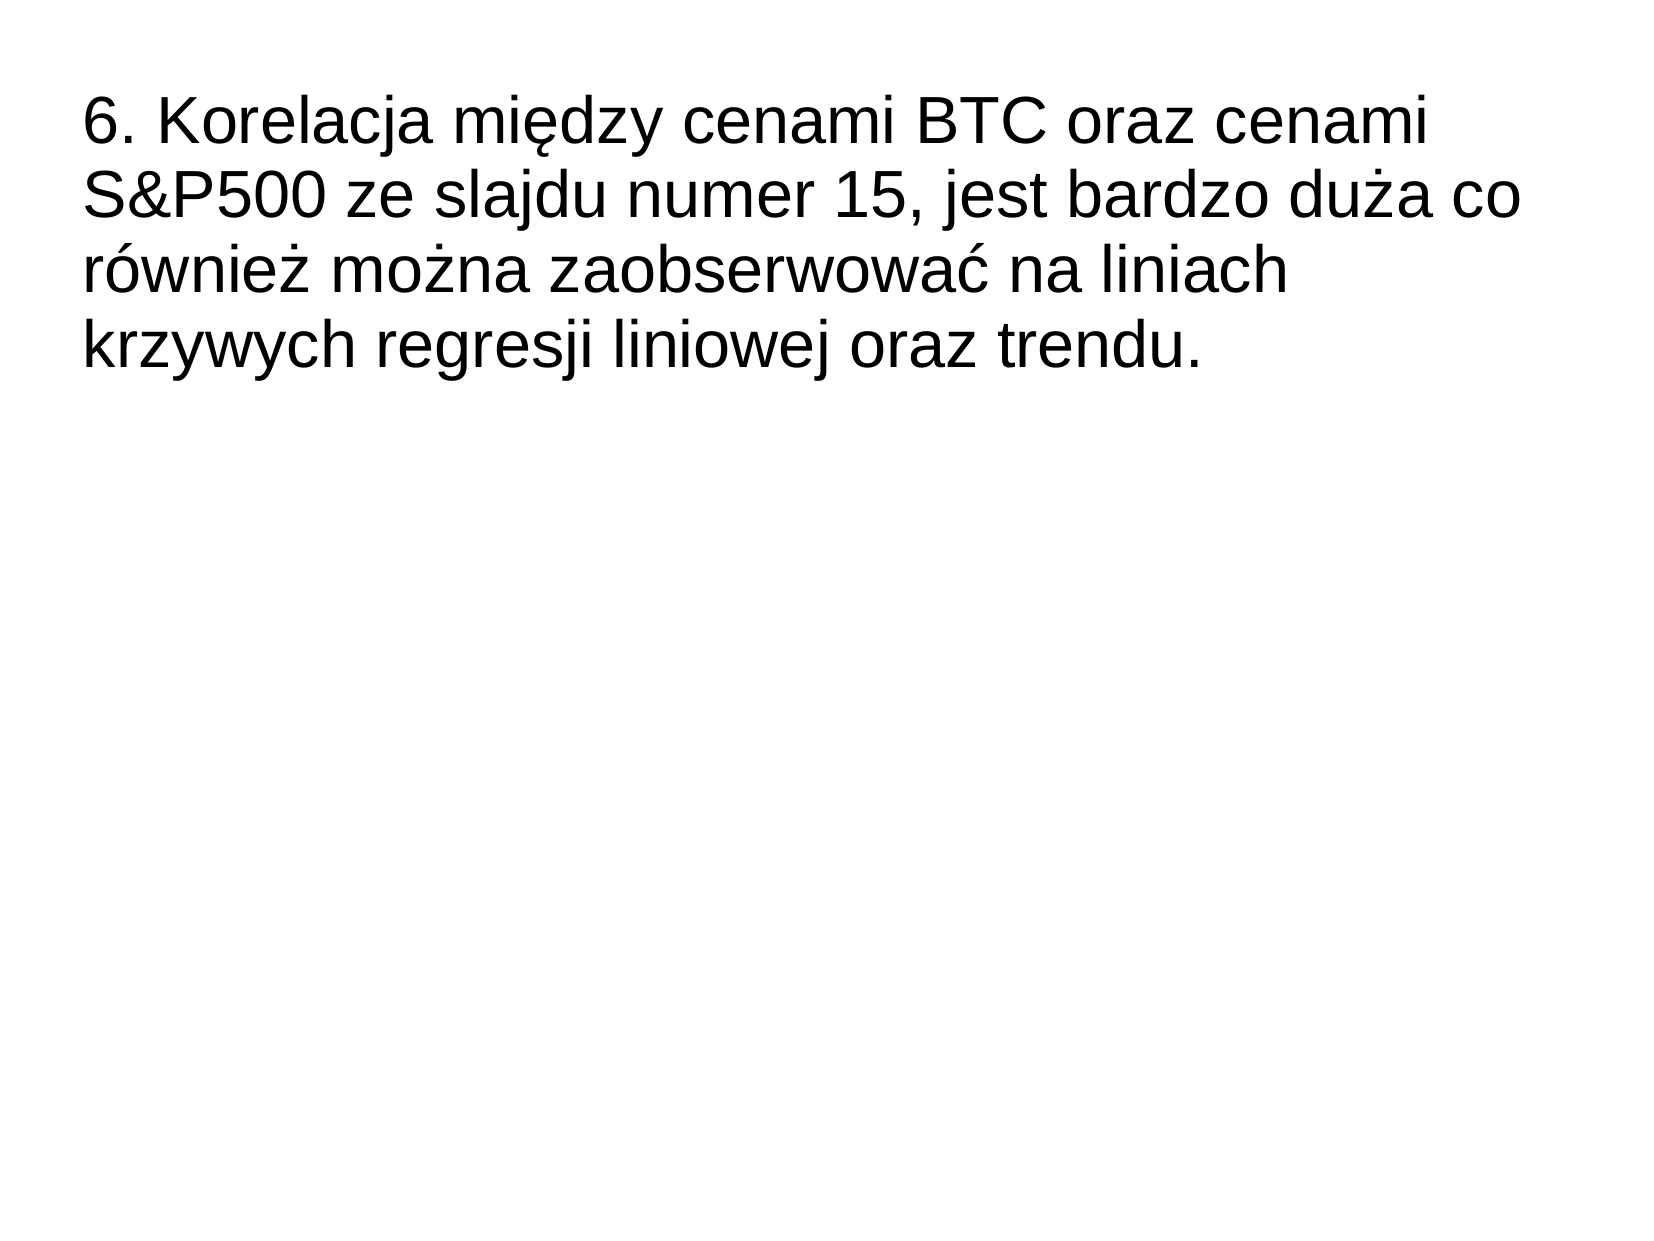

# 6. Korelacja między cenami BTC oraz cenami S&P500 ze slajdu numer 15, jest bardzo duża co również można zaobserwować na liniach krzywych regresji liniowej oraz trendu.